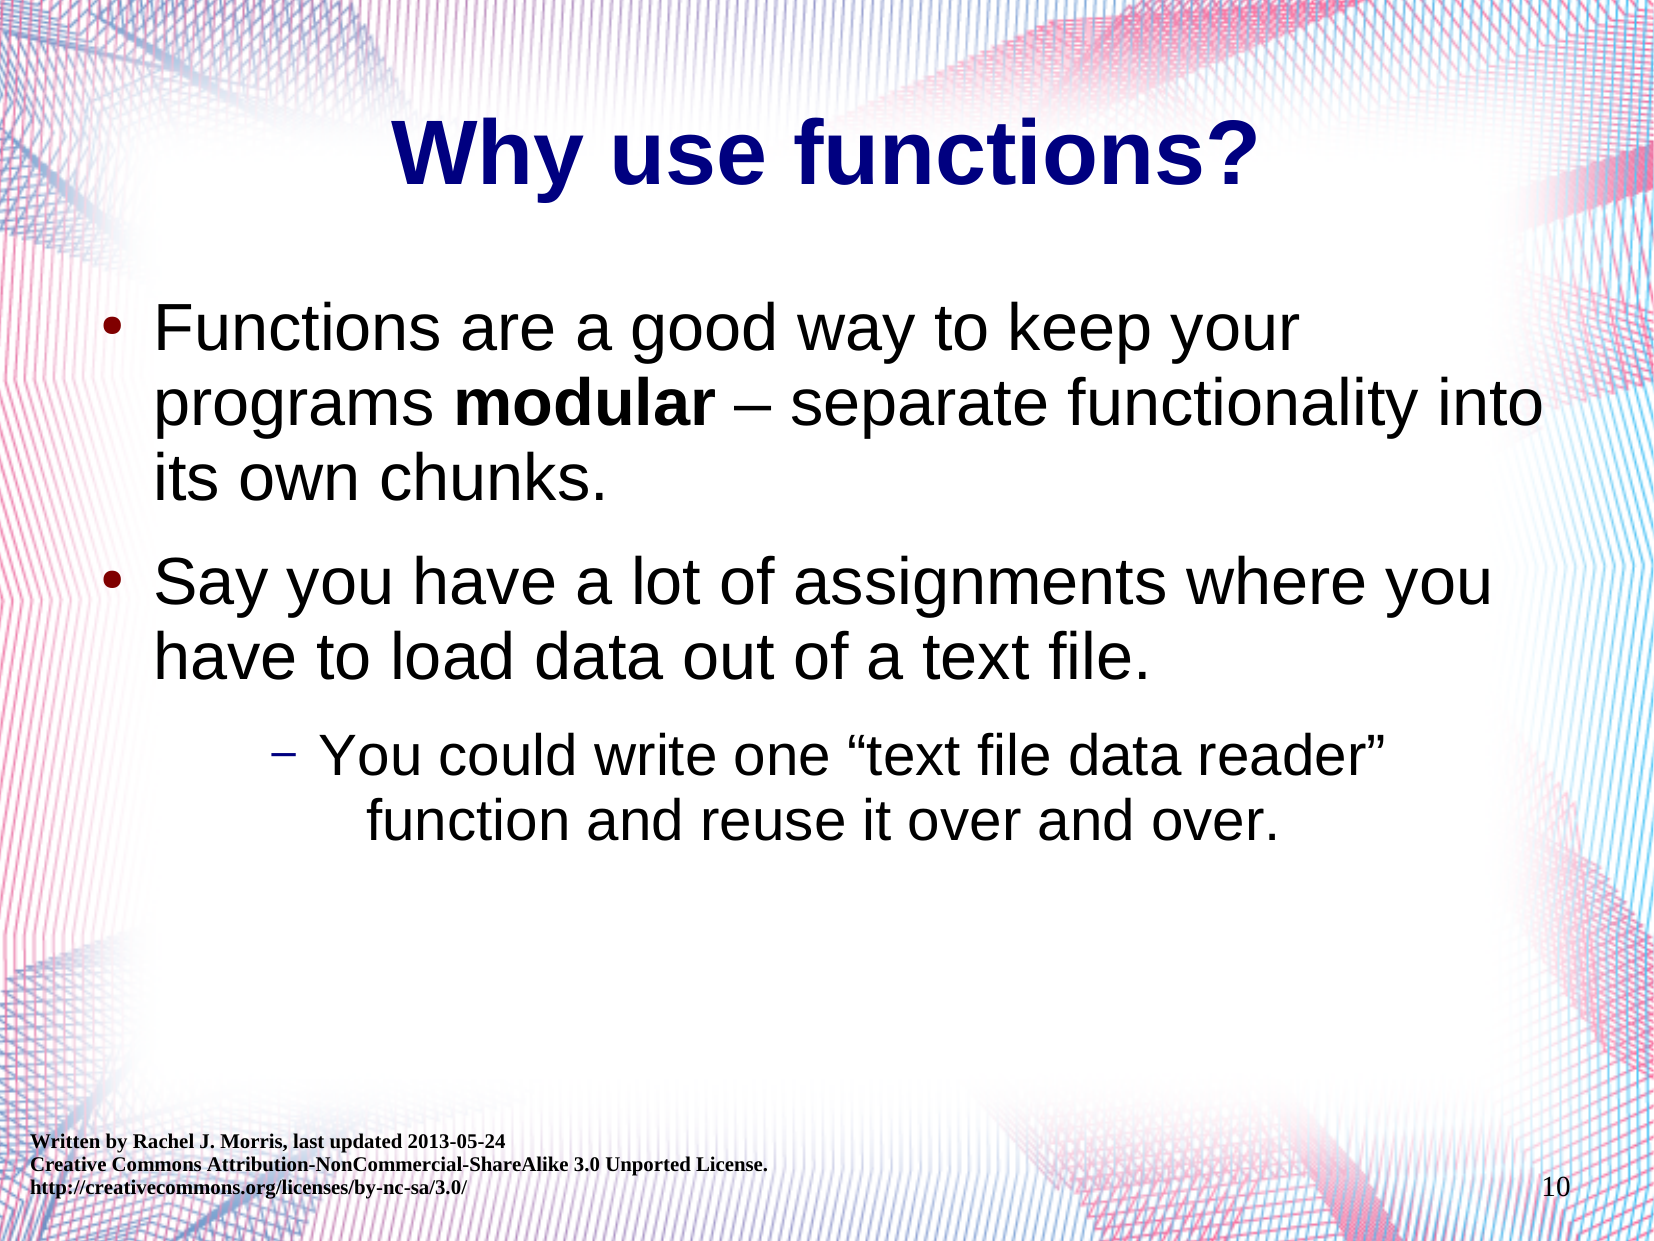

# Why use functions?
Functions are a good way to keep your programs modular – separate functionality into its own chunks.
Say you have a lot of assignments where you have to load data out of a text file.
You could write one “text file data reader” function and reuse it over and over.
10